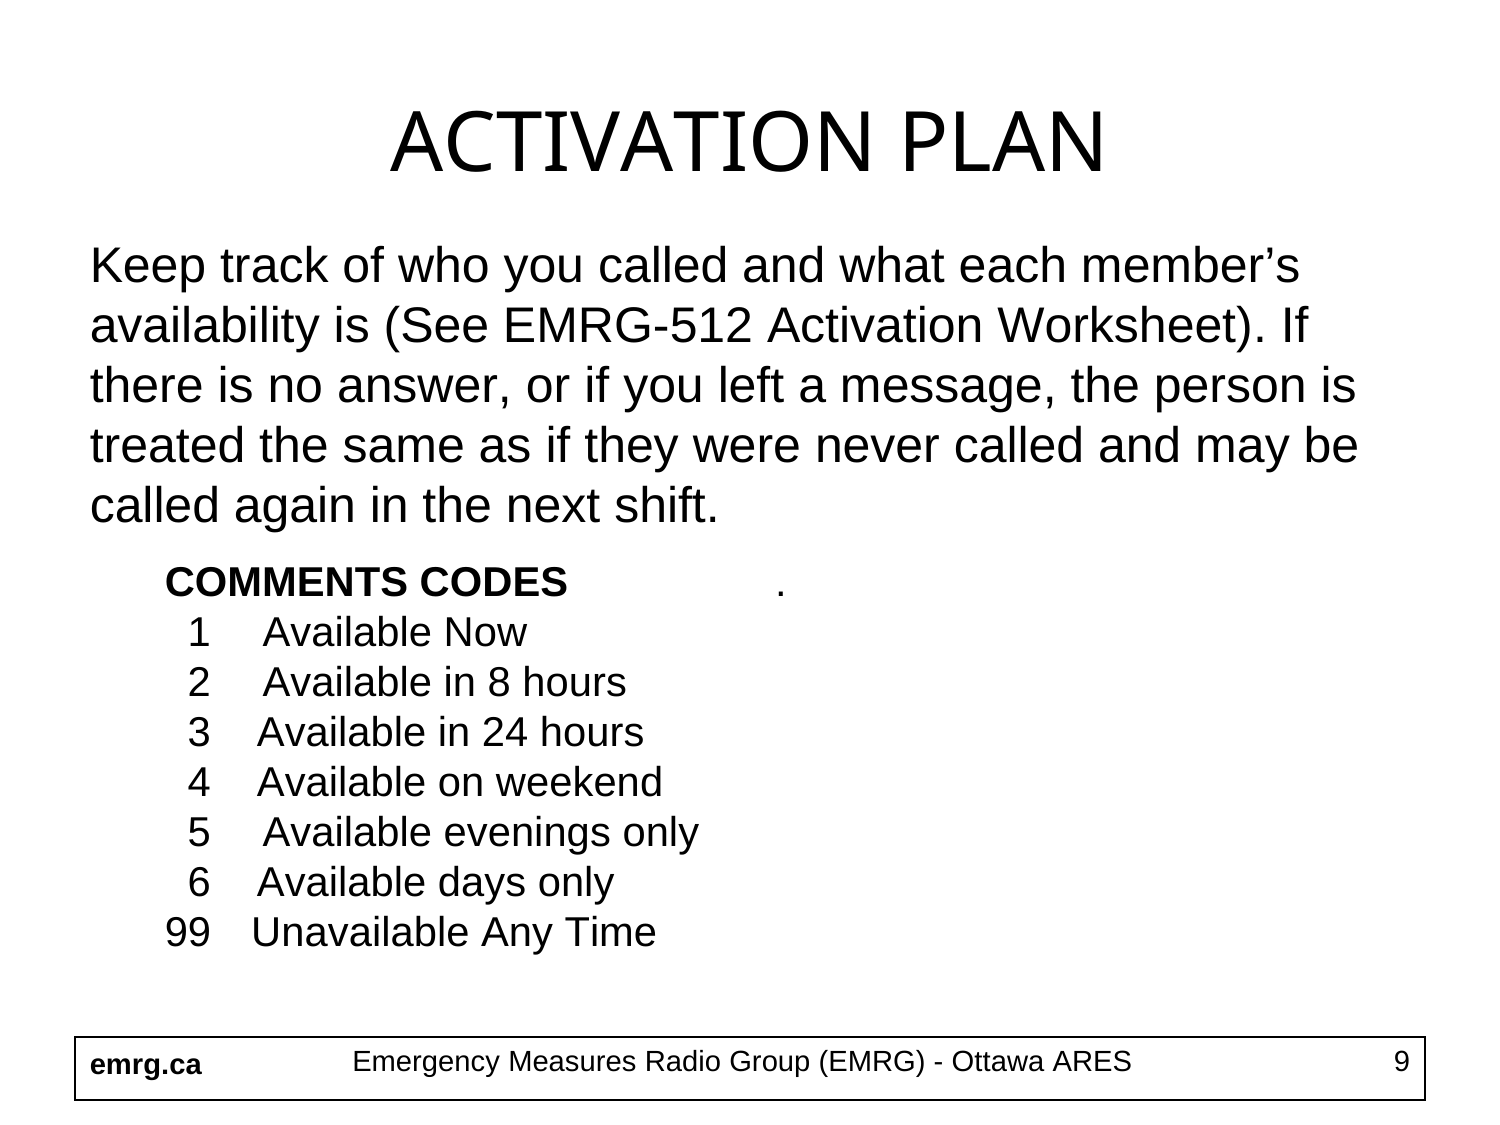

# ACTIVATION PLAN
Keep track of who you called and what each member’s availability is (See EMRG-512 Activation Worksheet). If there is no answer, or if you left a message, the person is treated the same as if they were never called and may be called again in the next shift.
COMMENTS CODES .
 1	 Available Now
 2	 Available in 8 hours
 3 Available in 24 hours
 4 Available on weekend
 5	 Available evenings only
 6 Available days only
99	 Unavailable Any Time
Emergency Measures Radio Group (EMRG) - Ottawa ARES
9